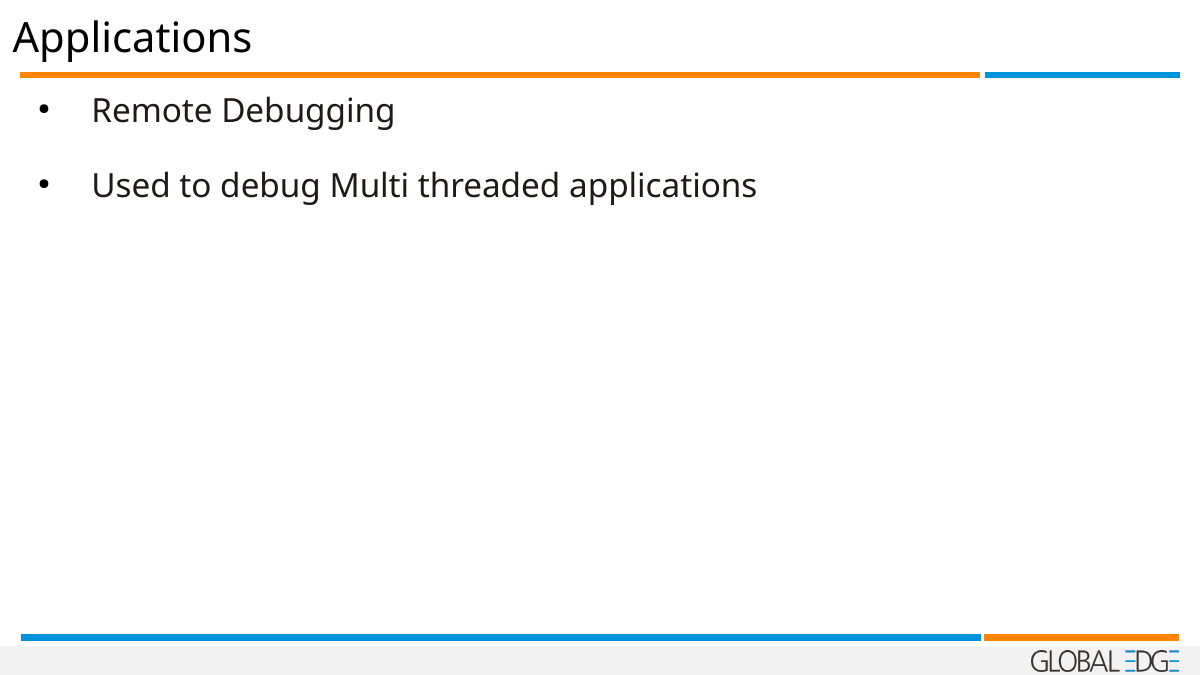

# Applications
Remote Debugging
Used to debug Multi threaded applications